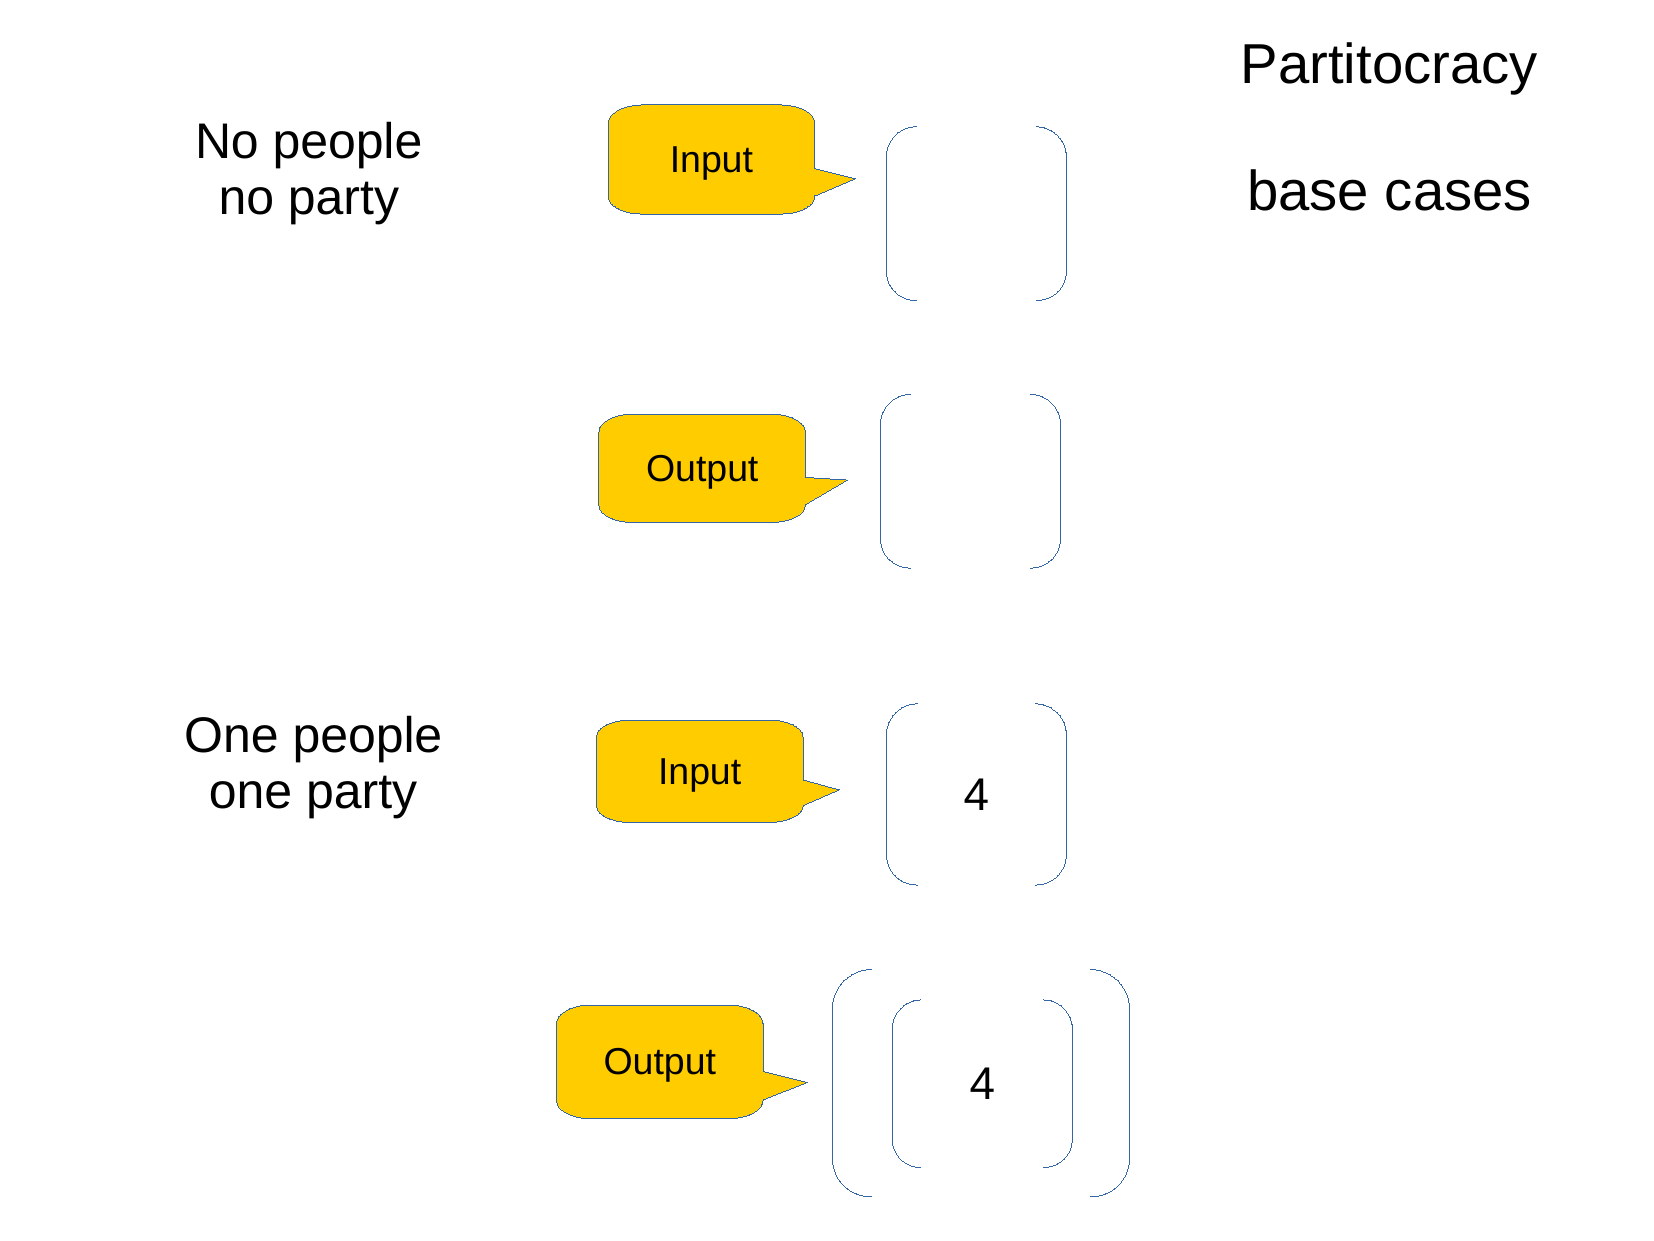

Partitocracy
base cases
No people
no party
Input
Output
One people
one party
4
Input
4
Output